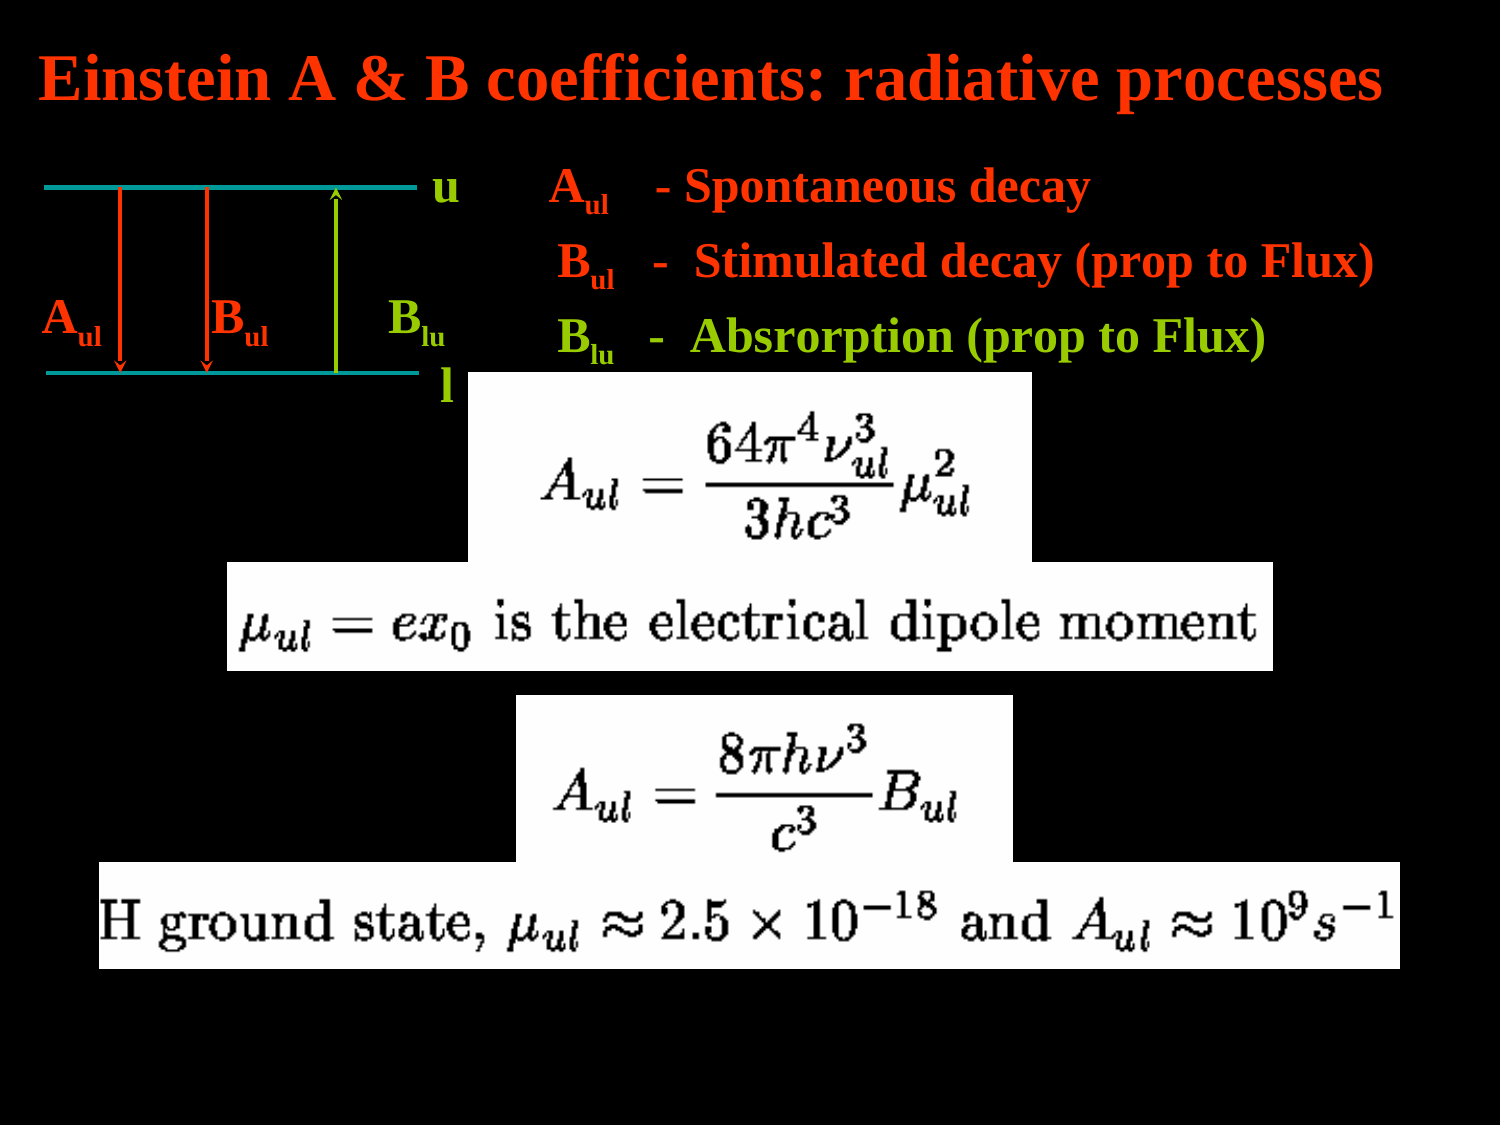

Einstein A & B coefficients: radiative processes
u
Aul
- Spontaneous decay
Bul
- Stimulated decay (prop to Flux)
Aul
Bul
Blu
Blu
- Absrorption (prop to Flux)
l